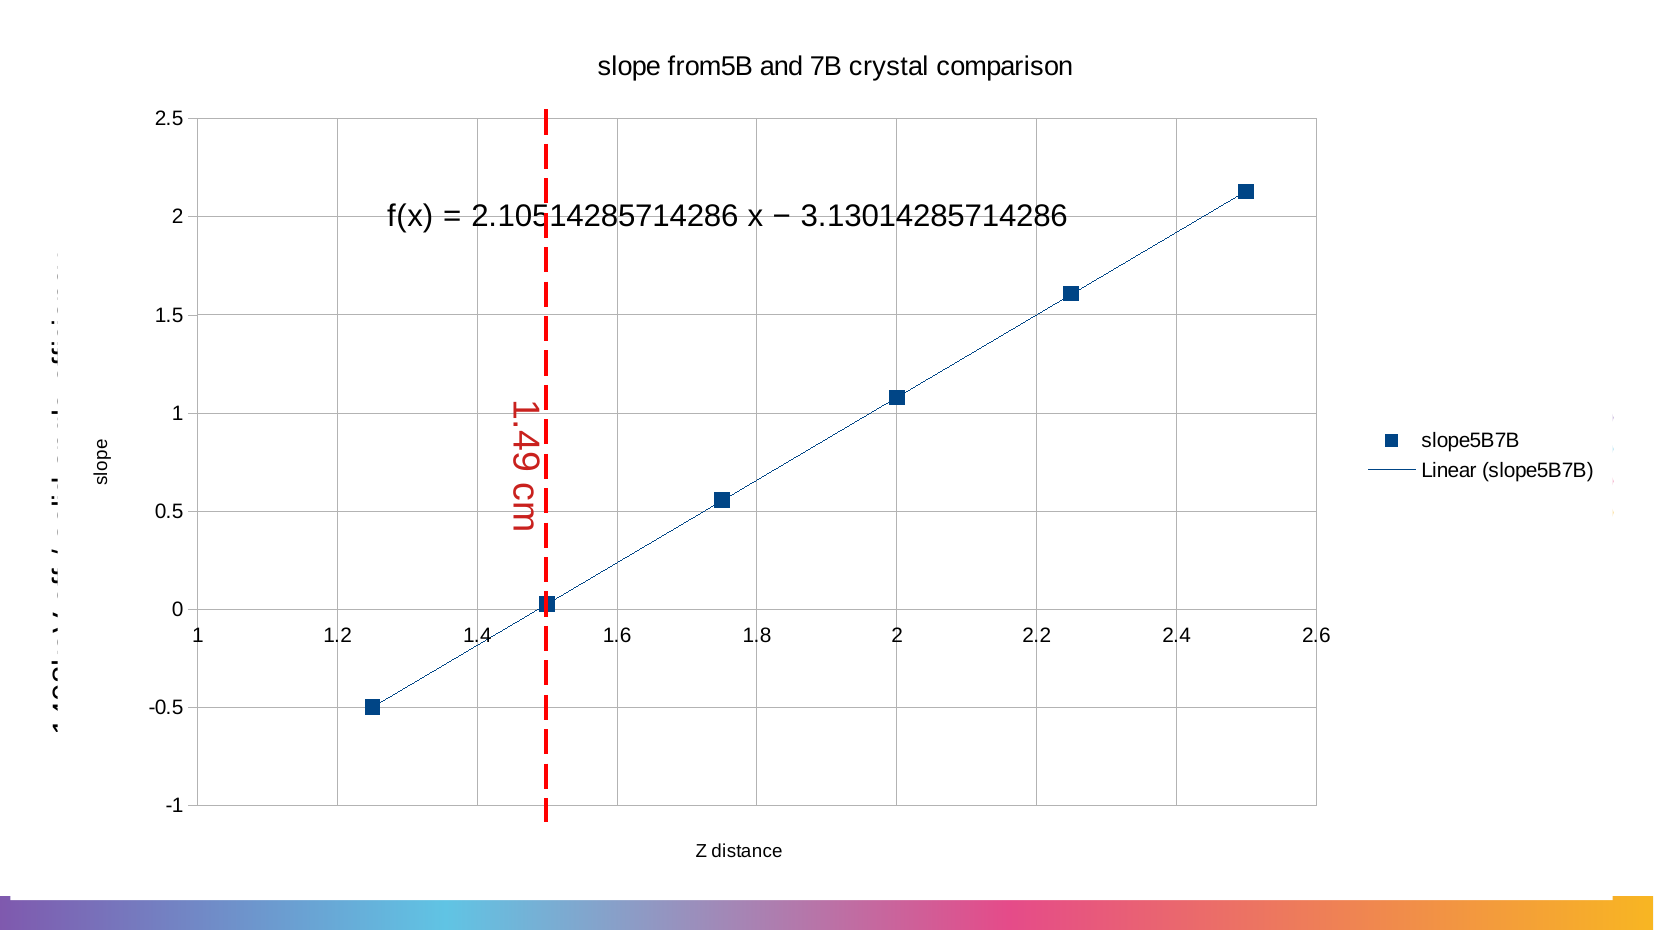

### Chart: 5B vs 7B data for different distance
| Category | Z1.25 | Z1.5 | Z1.75 | Z2 | z2.25 | Z2.5 |
|---|---|---|---|---|---|---|5B at
135 degree
7B
At 90 deg
### Chart: slope from5B and 7B crystal comparison
| Category | slope5B7B |
|---|---|1.49 cm